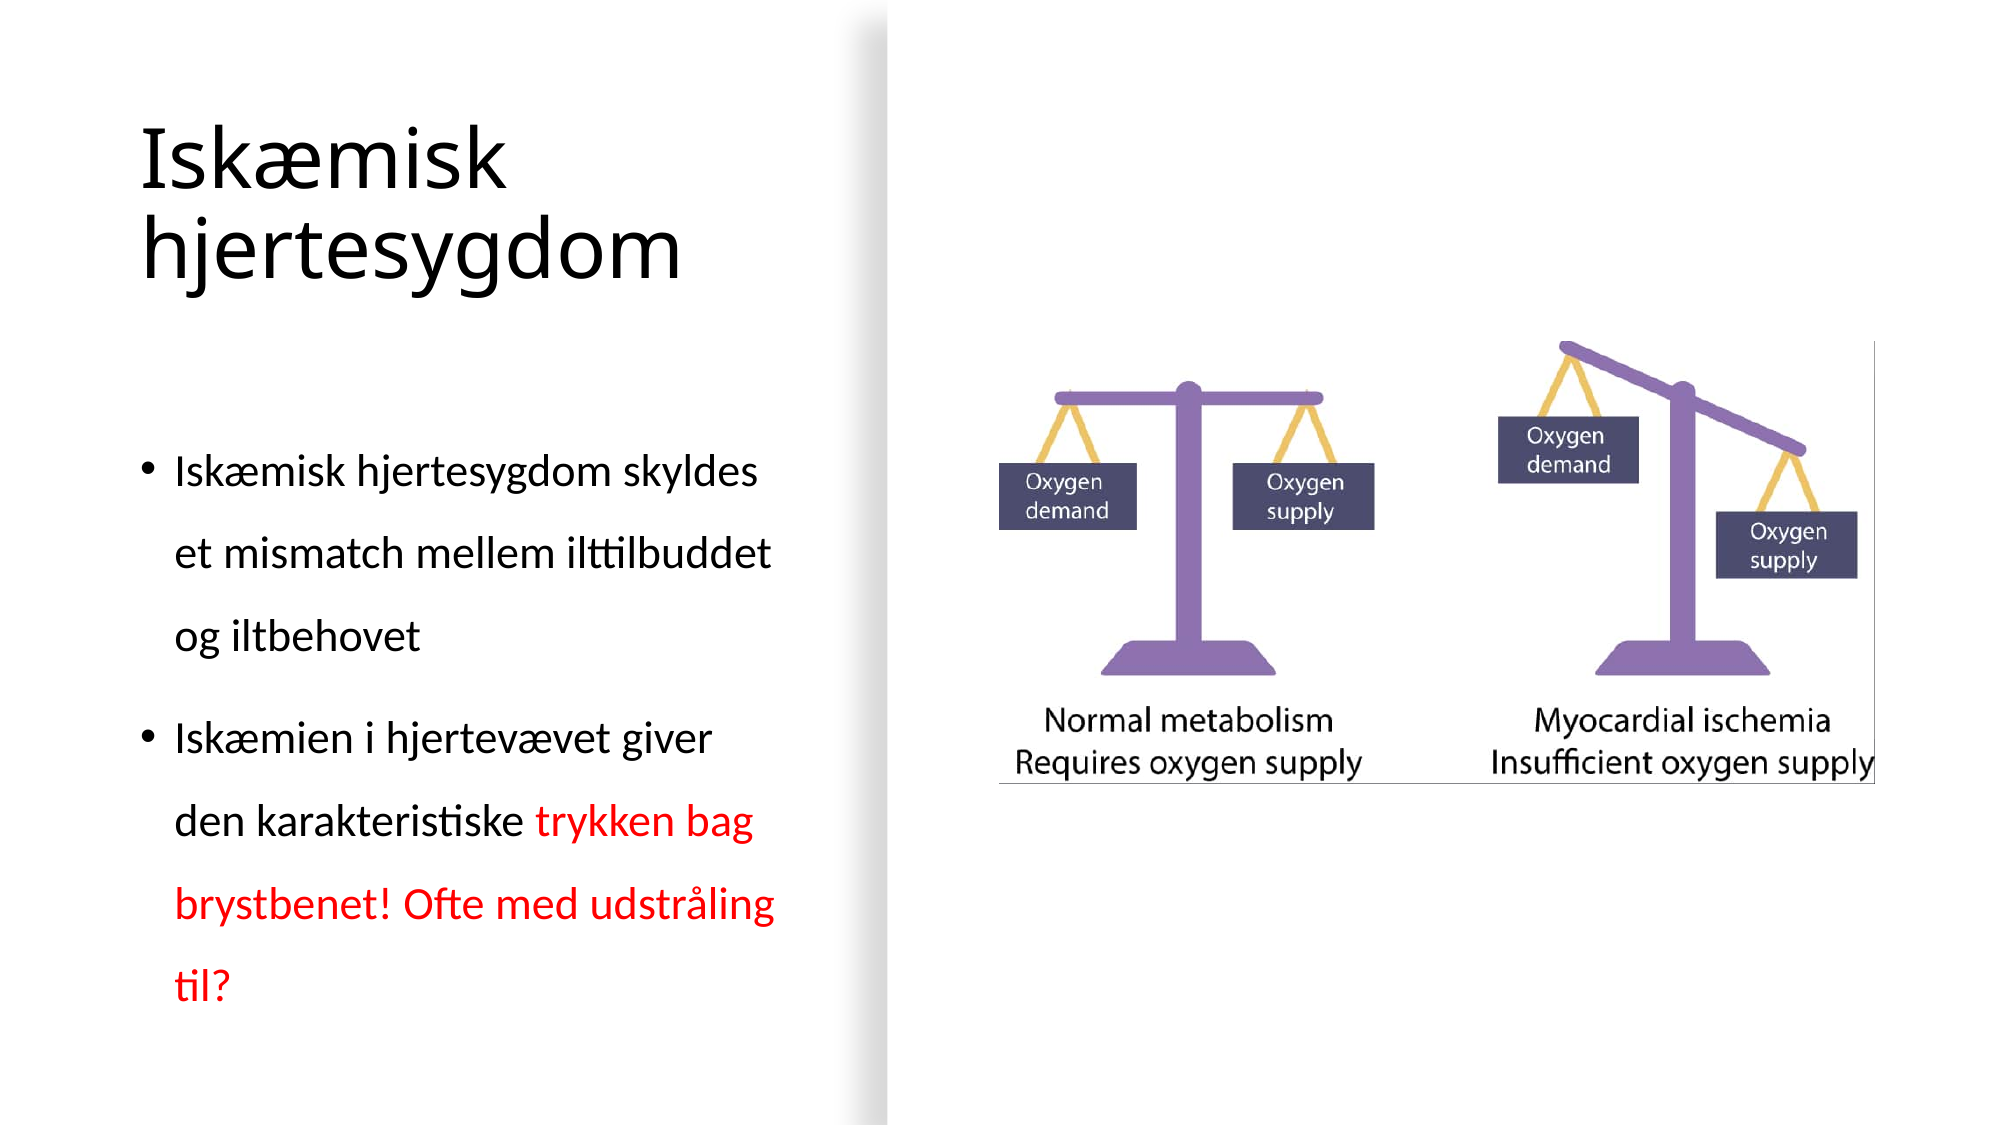

# Iskæmisk hjertesygdom
Iskæmisk hjertesygdom skyldes et mismatch mellem ilttilbuddet og iltbehovet
Iskæmien i hjertevævet giver den karakteristiske trykken bag brystbenet! Ofte med udstråling til?